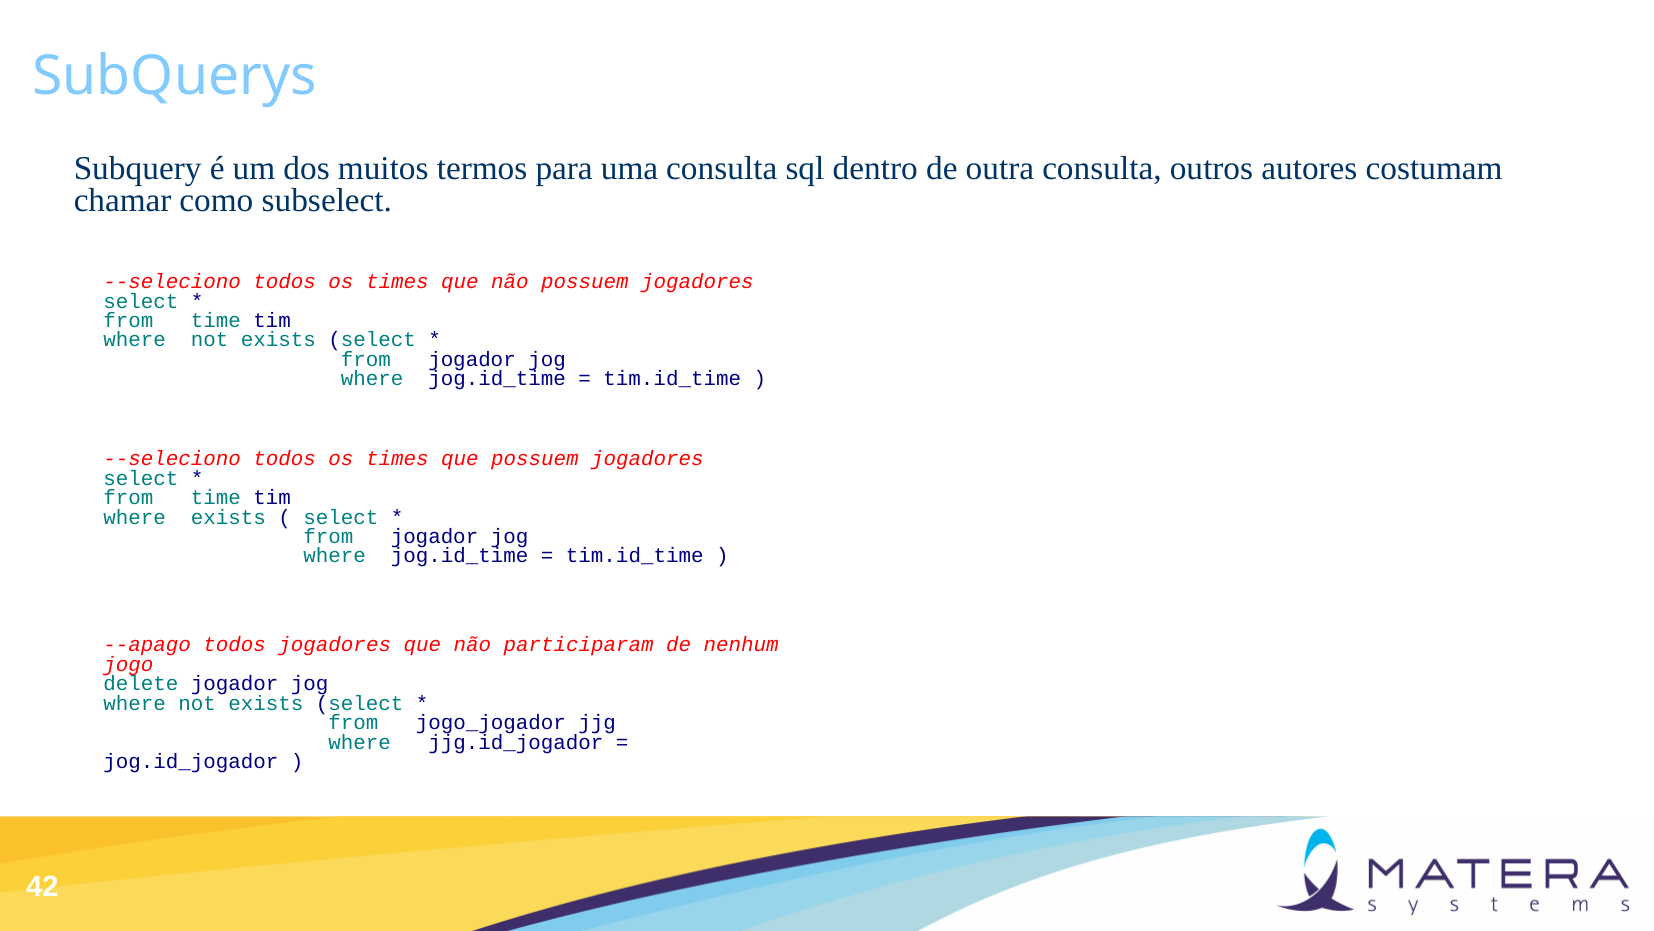

# SubQuerys
Subquery é um dos muitos termos para uma consulta sql dentro de outra consulta, outros autores costumam chamar como subselect.
--seleciono todos os times que não possuem jogadores
select *
from time tim
where not exists (select *
 from jogador jog
 where jog.id_time = tim.id_time )
--seleciono todos os times que possuem jogadores
select *
from   time tim
where  exists ( select *
 from jogador jog
 where jog.id_time = tim.id_time )
--apago todos jogadores que não participaram de nenhum jogo
delete jogador jog
where not exists (select *
 from jogo_jogador jjg
 where jjg.id_jogador = jog.id_jogador )